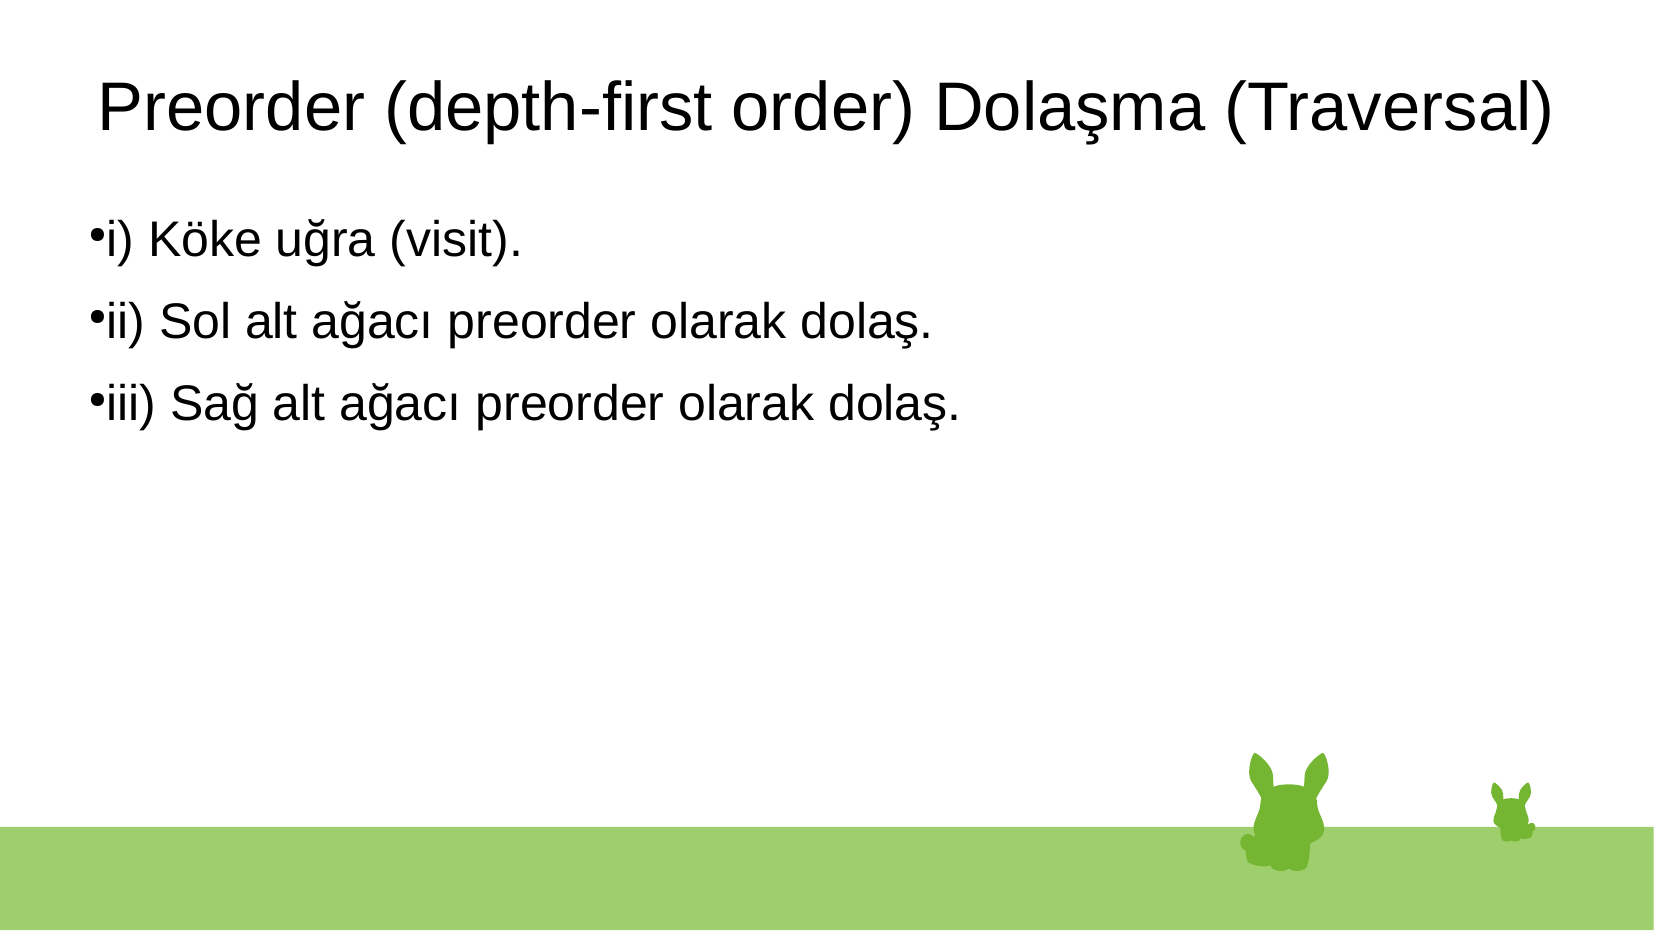

# ﻿Preorder (depth-first order) Dolaşma (Traversal)
﻿i) Köke uğra (visit).
ii) Sol alt ağacı preorder olarak dolaş.
iii) Sağ alt ağacı preorder olarak dolaş.